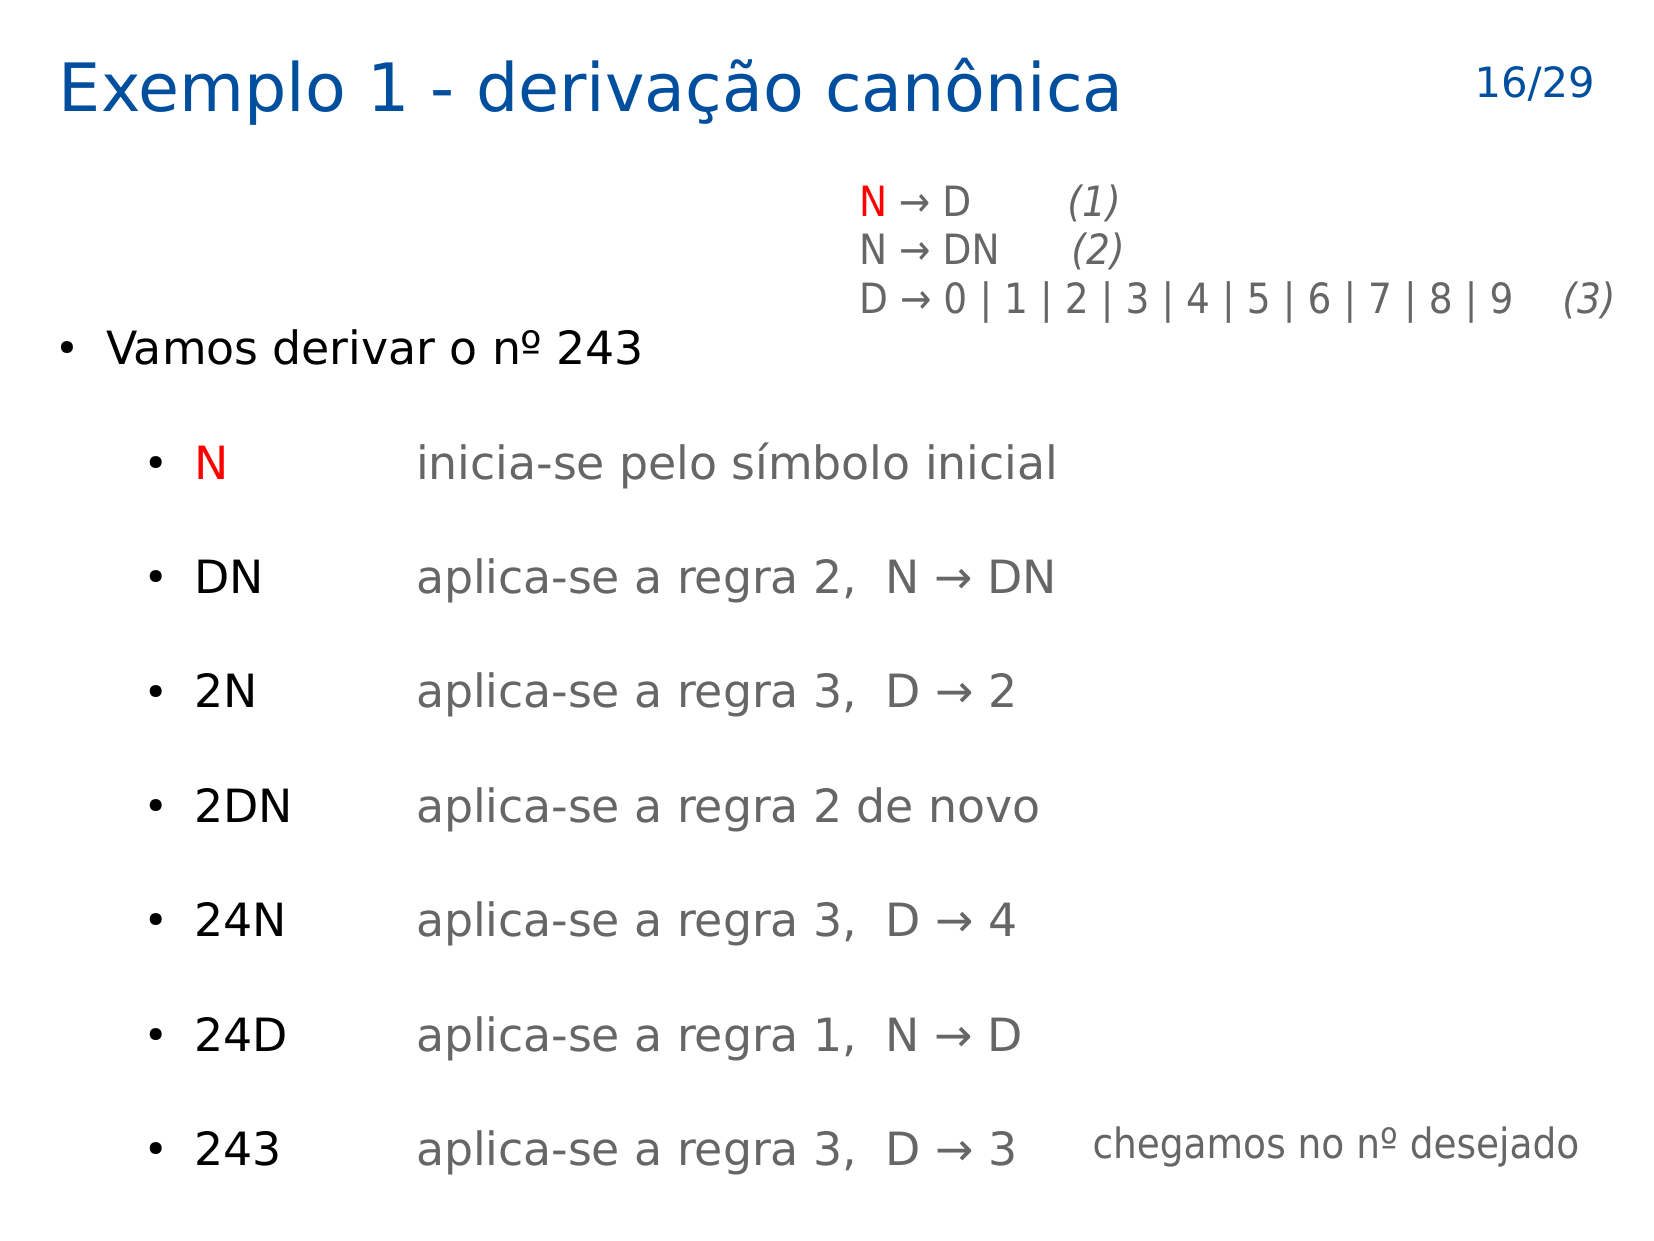

# Exemplo 1 - derivação canônica
16
N → D (1)
N → DN (2)
D → 0 | 1 | 2 | 3 | 4 | 5 | 6 | 7 | 8 | 9 (3)
Vamos derivar o nº 243
N			inicia-se pelo símbolo inicial
DN			aplica-se a regra 2, N → DN
2N			aplica-se a regra 3, D → 2
2DN		aplica-se a regra 2 de novo
24N		aplica-se a regra 3, D → 4
24D		aplica-se a regra 1, N → D
243		aplica-se a regra 3, D → 3
chegamos no nº desejado